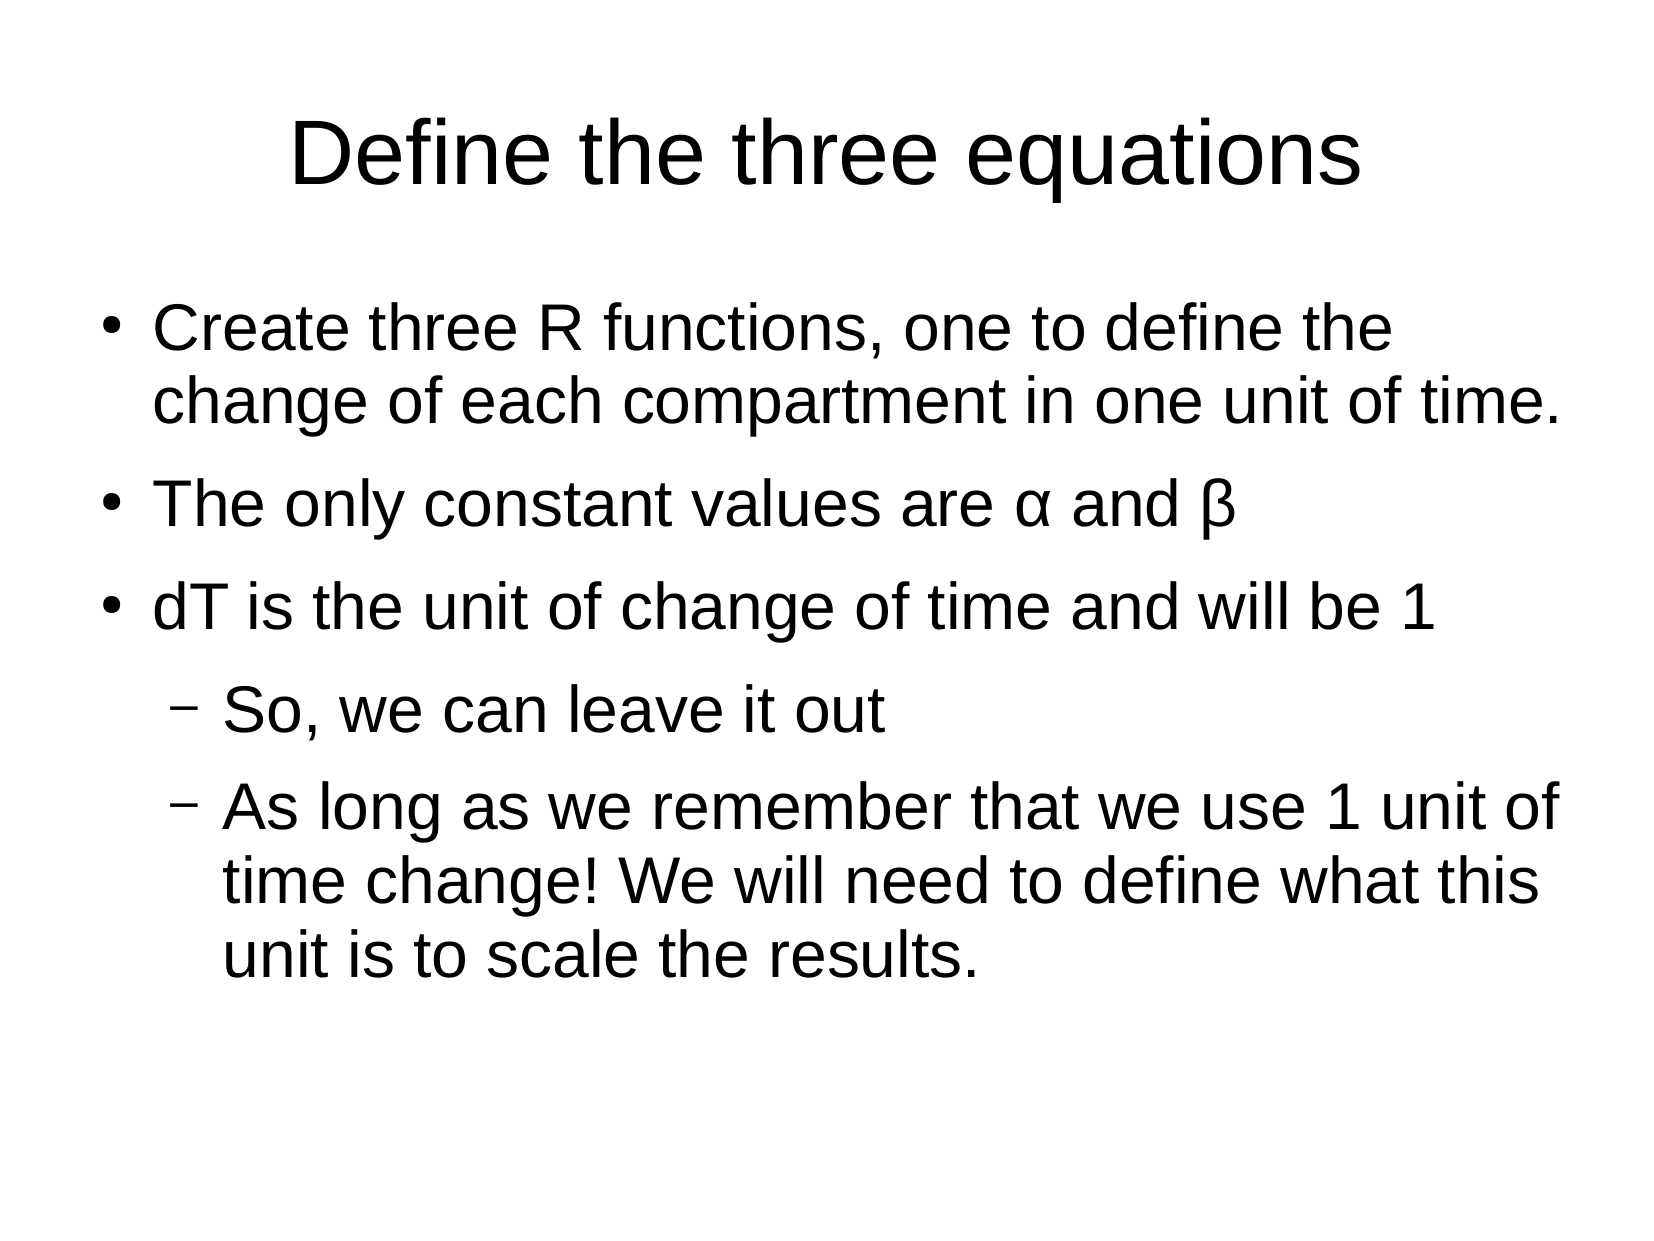

# Define the three equations
Create three R functions, one to define the change of each compartment in one unit of time.
The only constant values are α and β
dT is the unit of change of time and will be 1
So, we can leave it out
As long as we remember that we use 1 unit of time change! We will need to define what this unit is to scale the results.